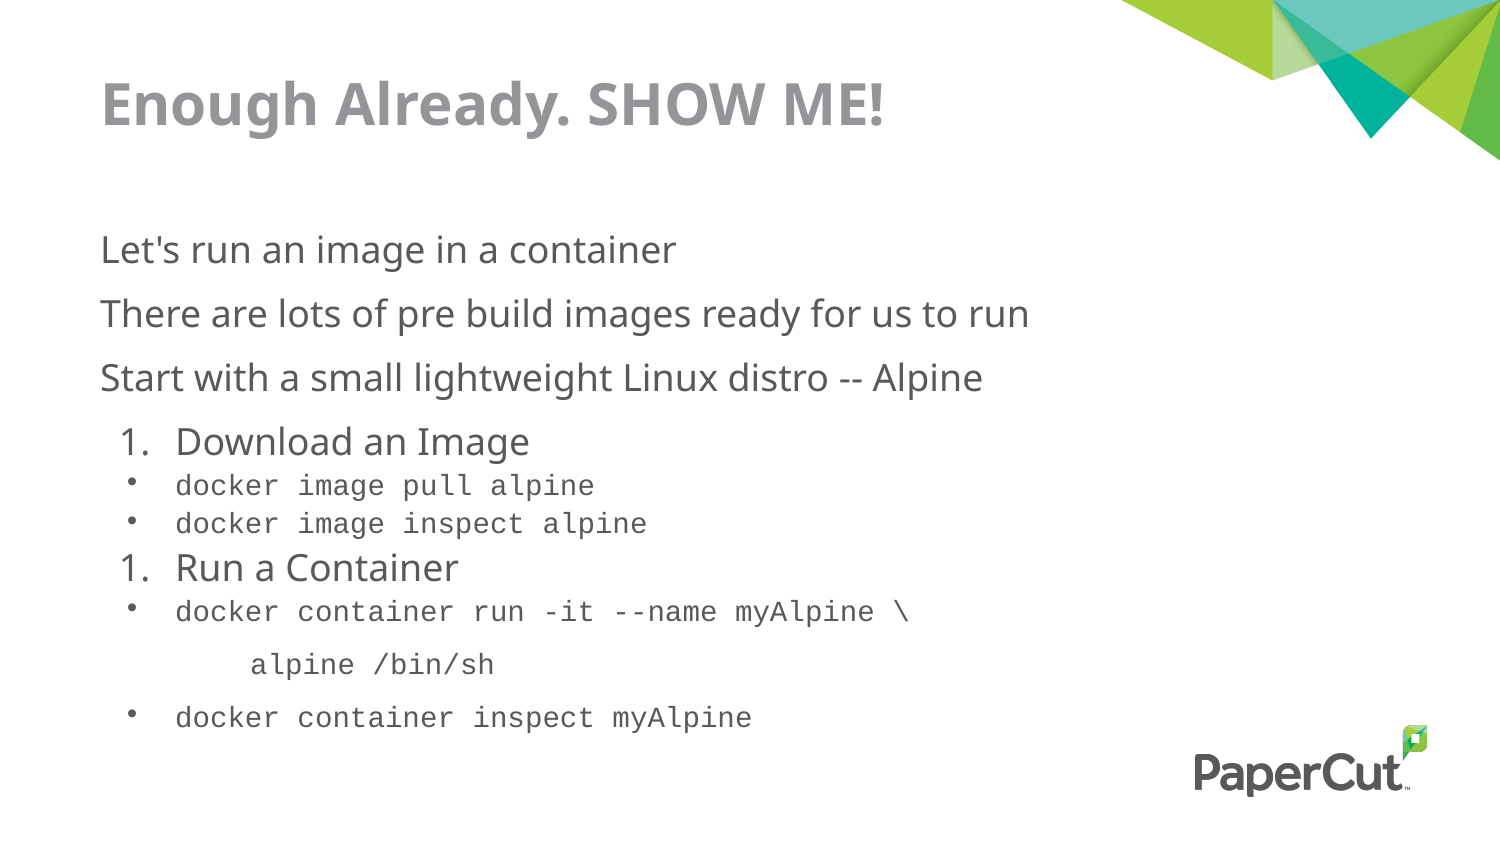

# Enough Already. SHOW ME!
Let's run an image in a container
There are lots of pre build images ready for us to run
Start with a small lightweight Linux distro -- Alpine
Download an Image
docker image pull alpine
docker image inspect alpine
Run a Container
docker container run -it --name myAlpine \
alpine /bin/sh
docker container inspect myAlpine